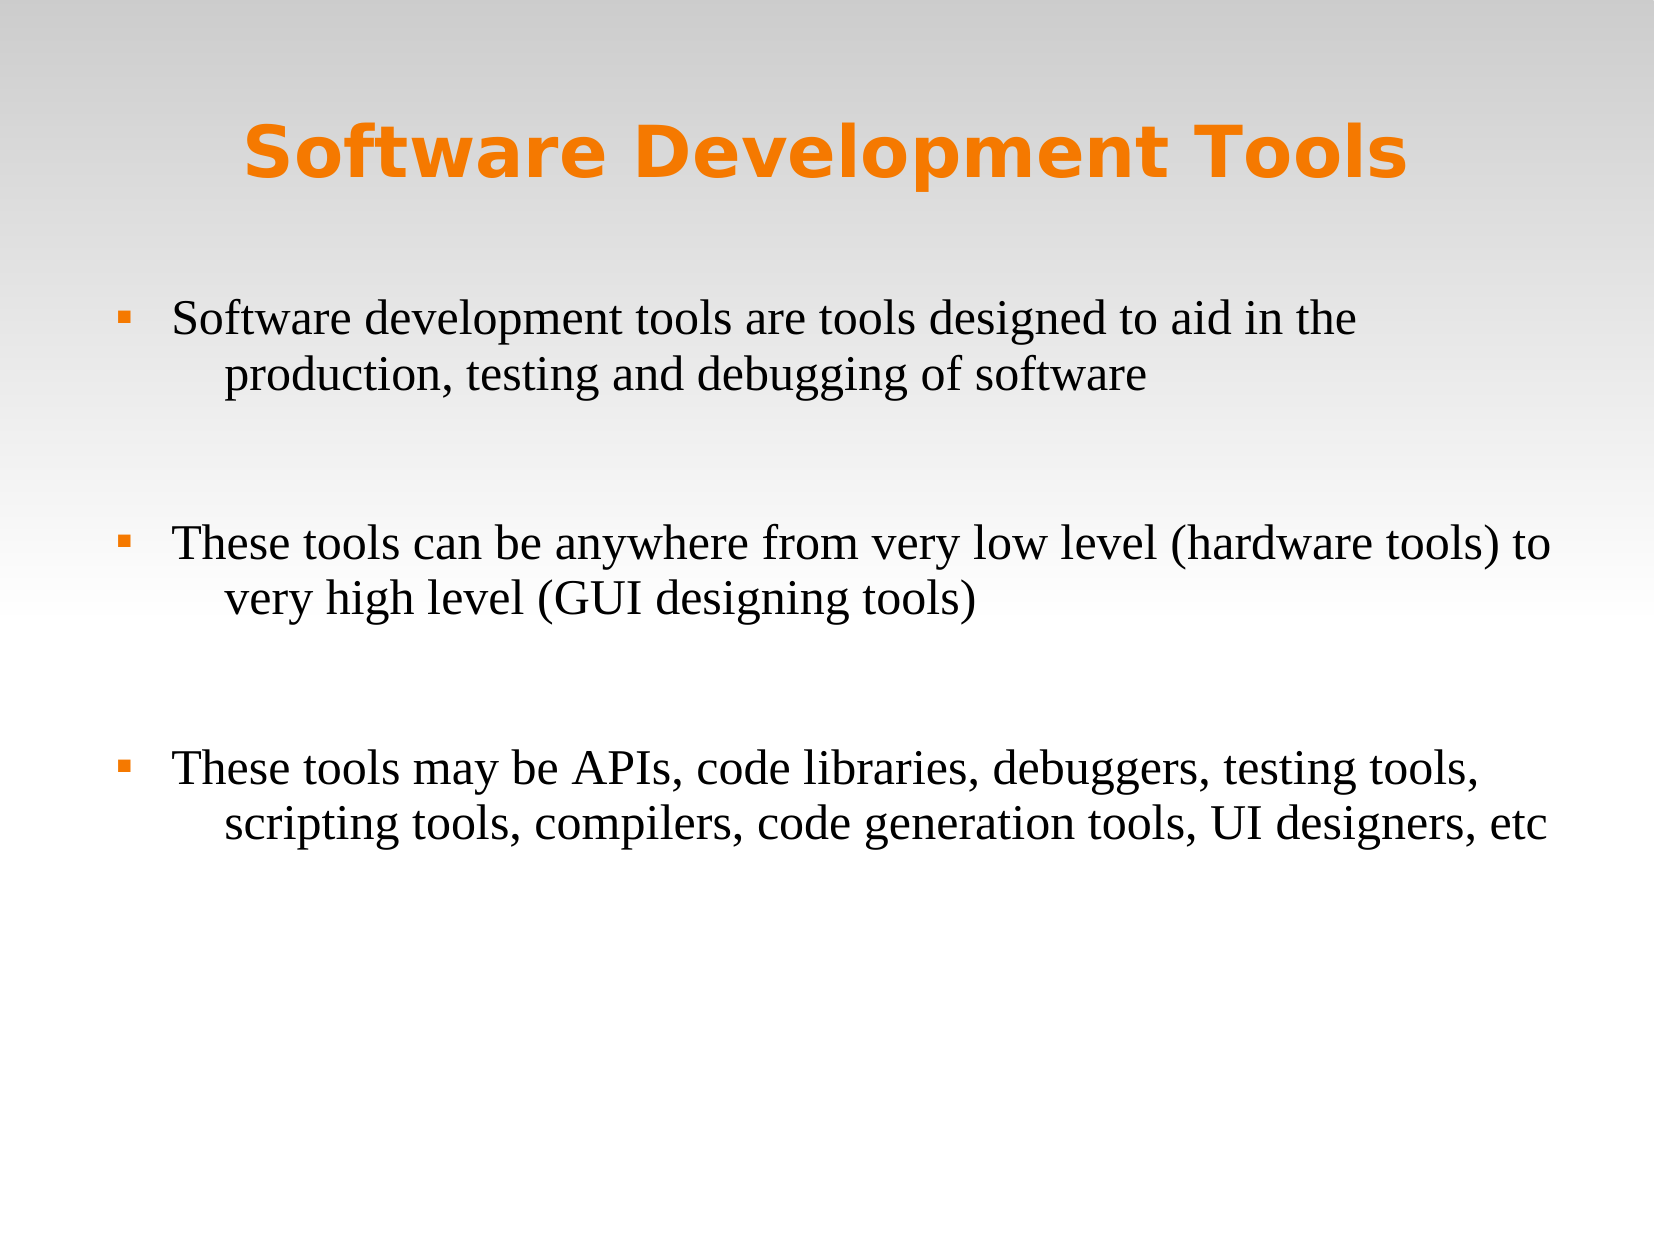

# Software Development Tools
Software development tools are tools designed to aid in the production, testing and debugging of software
These tools can be anywhere from very low level (hardware tools) to very high level (GUI designing tools)
These tools may be APIs, code libraries, debuggers, testing tools, scripting tools, compilers, code generation tools, UI designers, etc